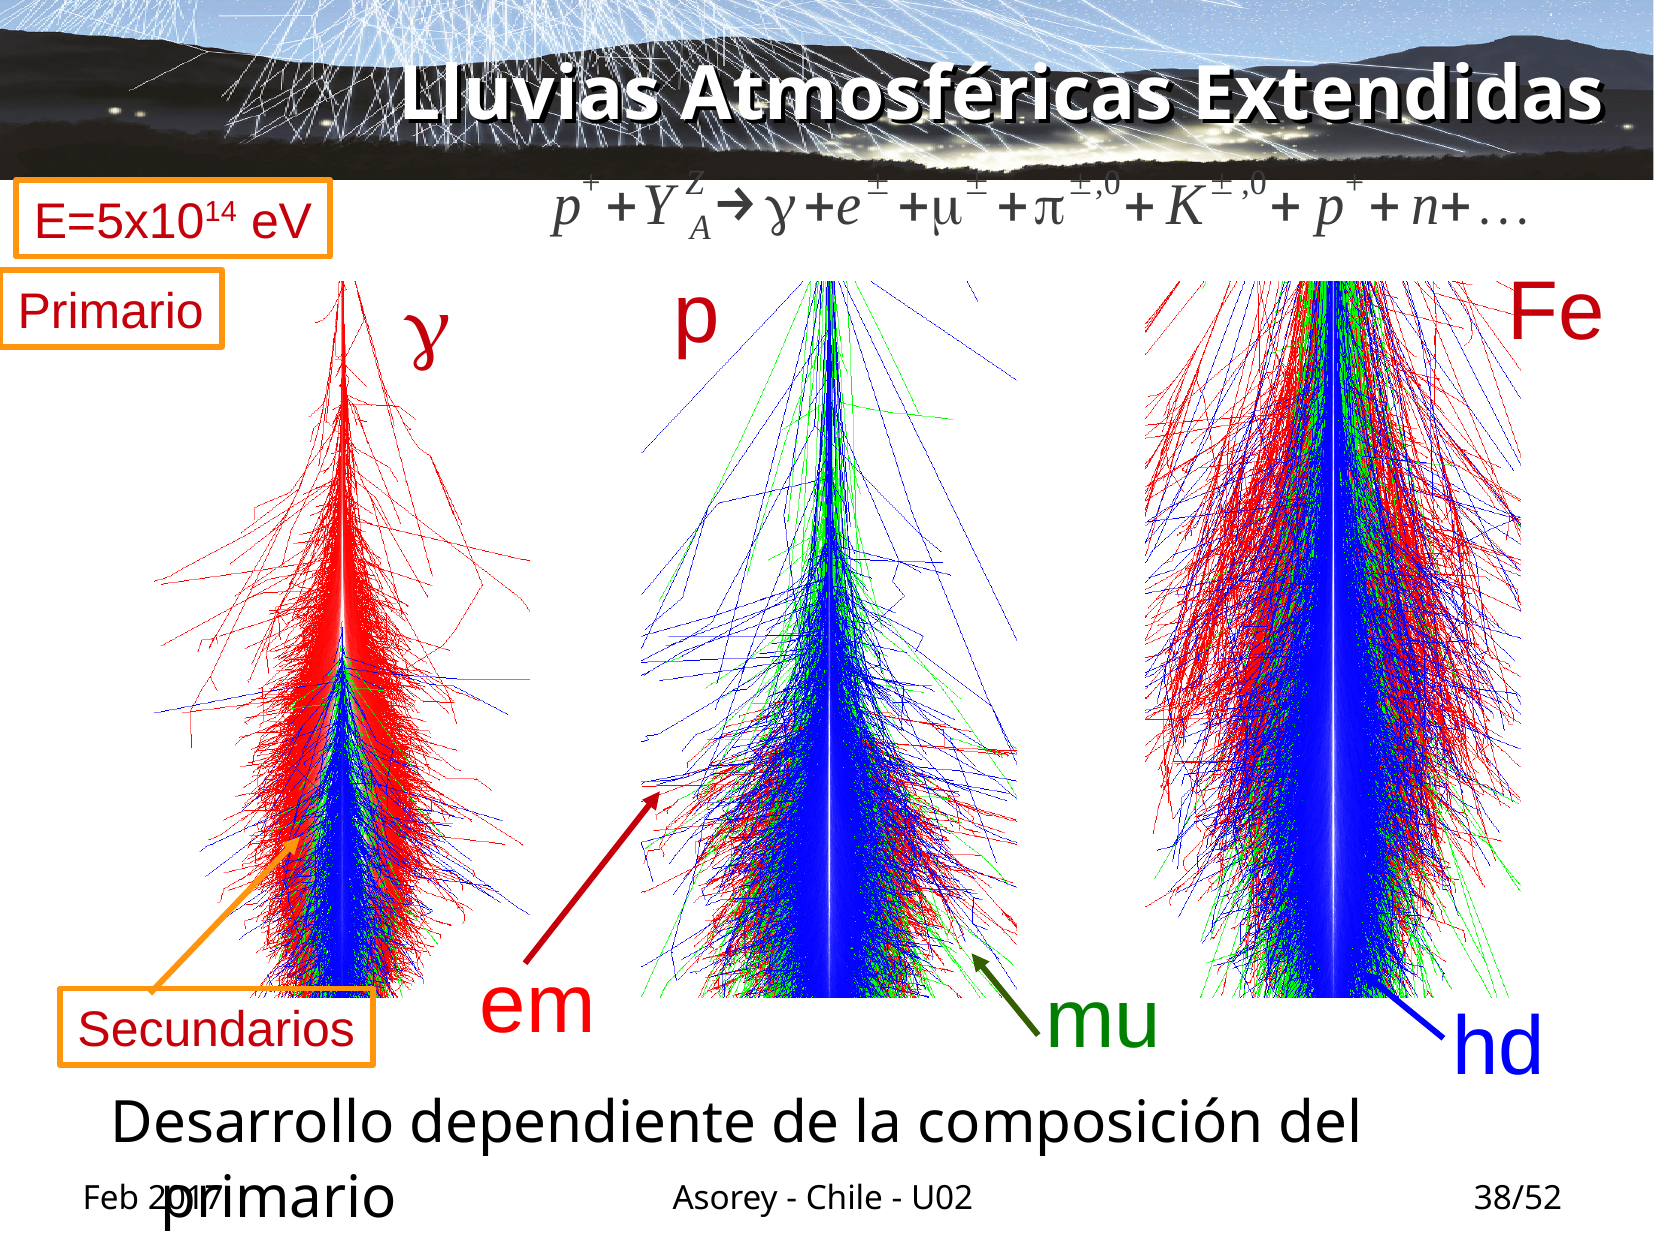

# Lluvias Atmosféricas Extendidas
E=5x1014 eV
Fe

p
Primario
em
mu
hd
Secundarios
Desarrollo dependiente de la composición del primario
Feb 2017
Asorey - Chile - U02
38